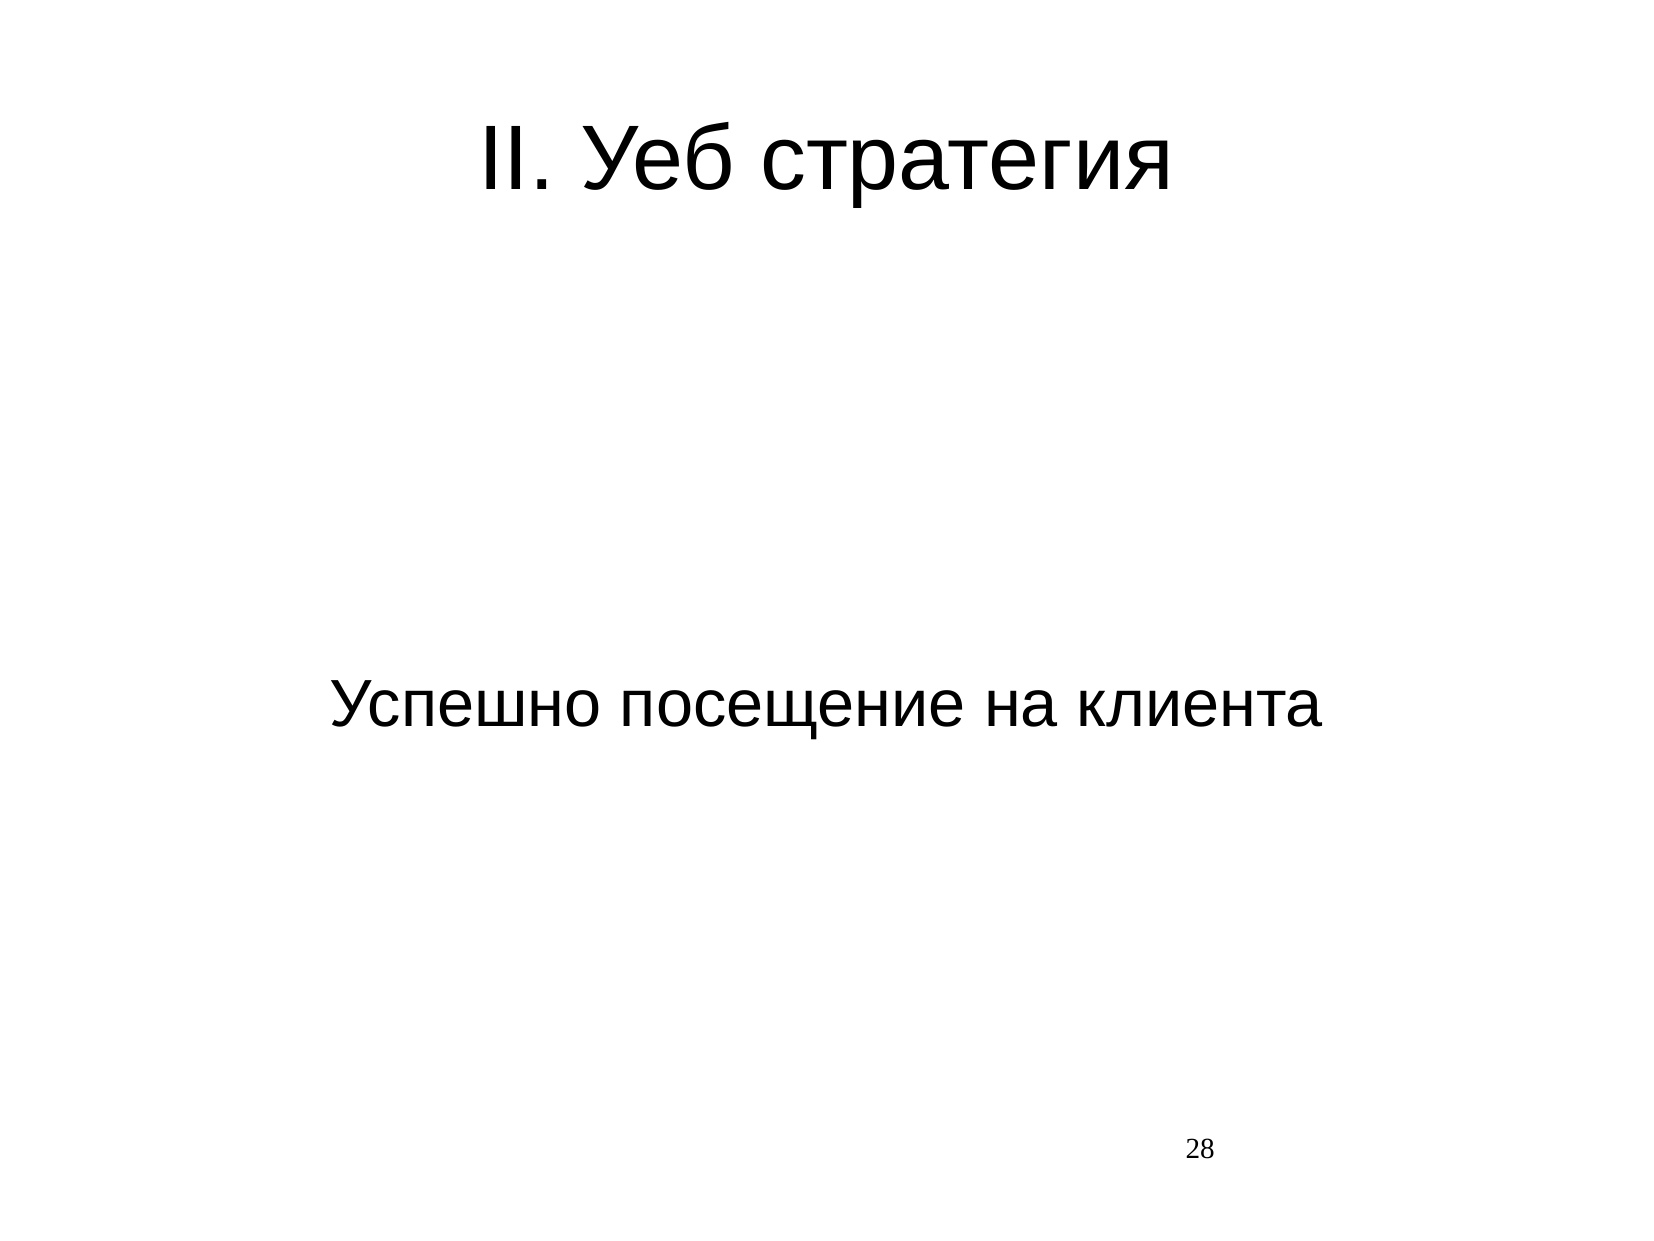

# II. Уеб стратегия
Успешно посещение на клиента